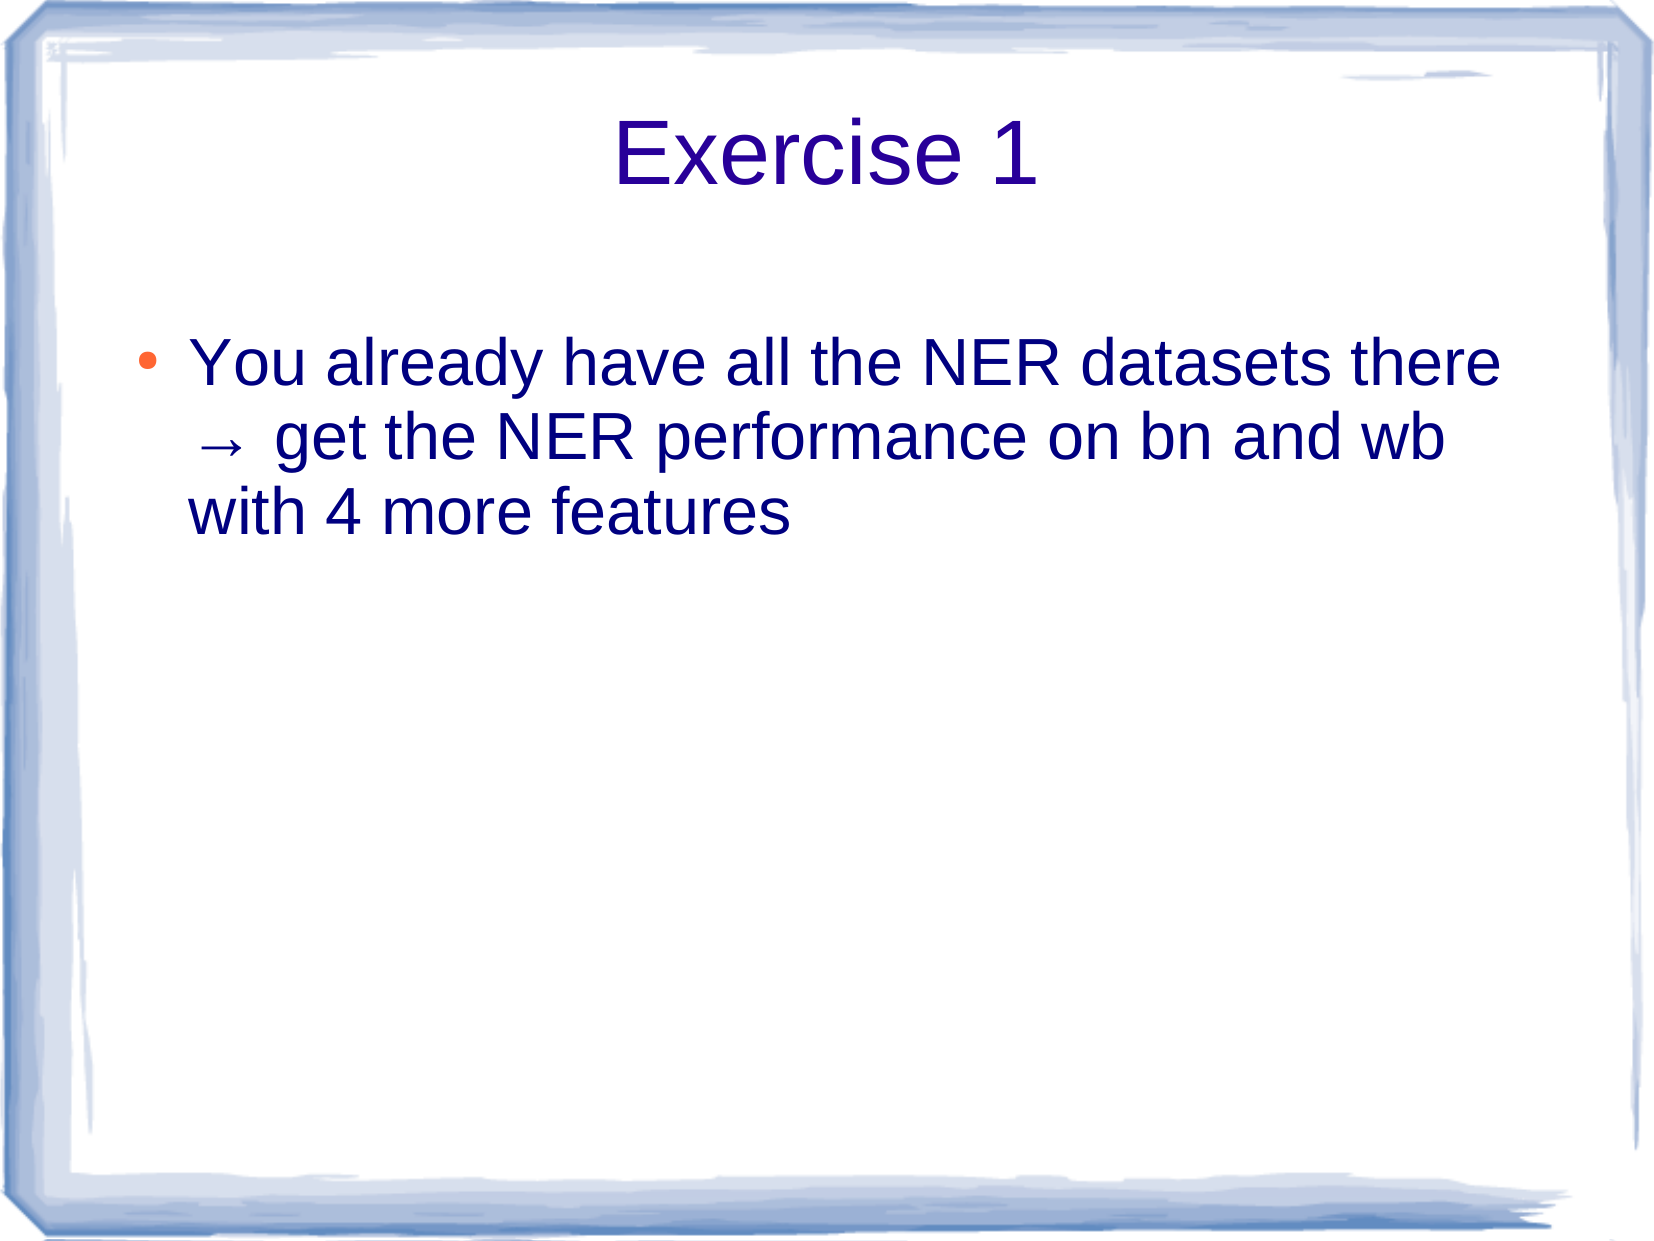

# Exercise 1
You already have all the NER datasets there → get the NER performance on bn and wb with 4 more features